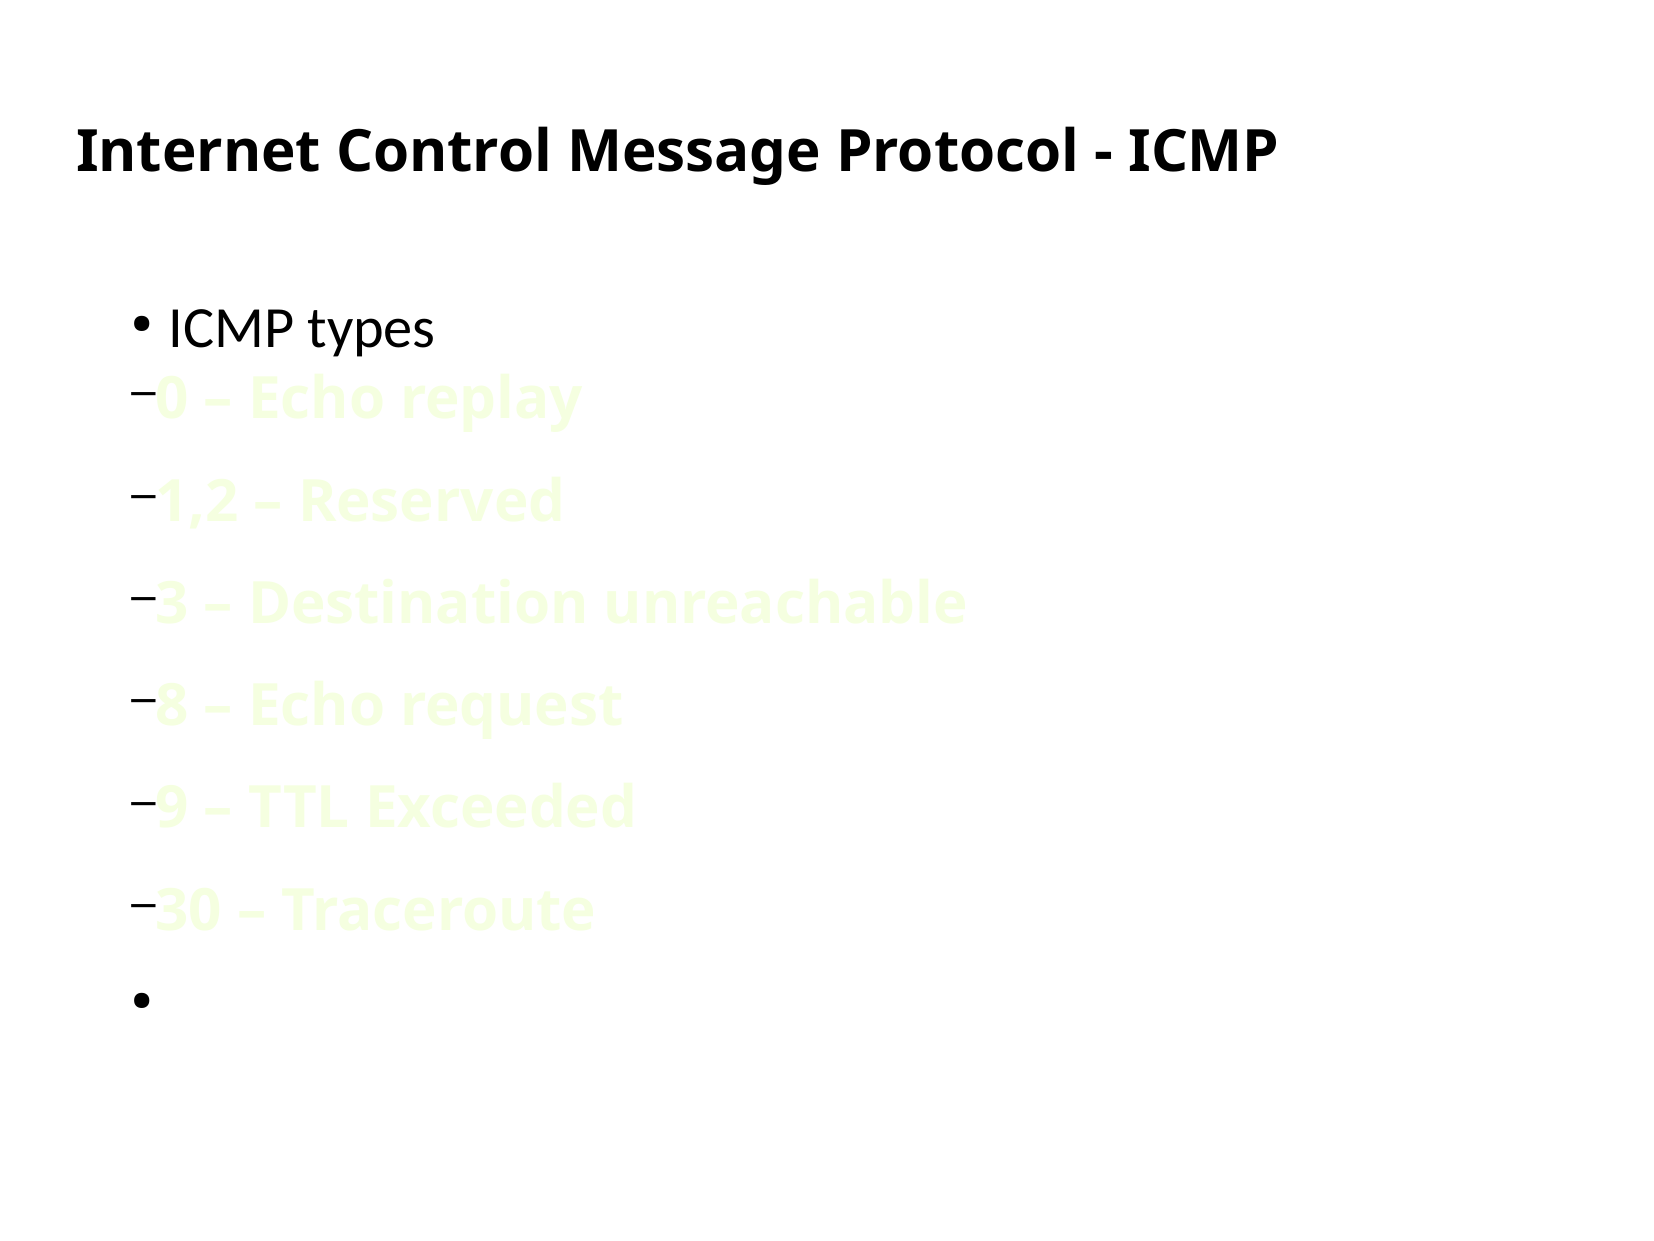

# Internet Control Message Protocol - ICMP
ICMP types
0 – Echo replay
1,2 – Reserved
3 – Destination unreachable
8 – Echo request
9 – TTL Exceeded
30 – Traceroute